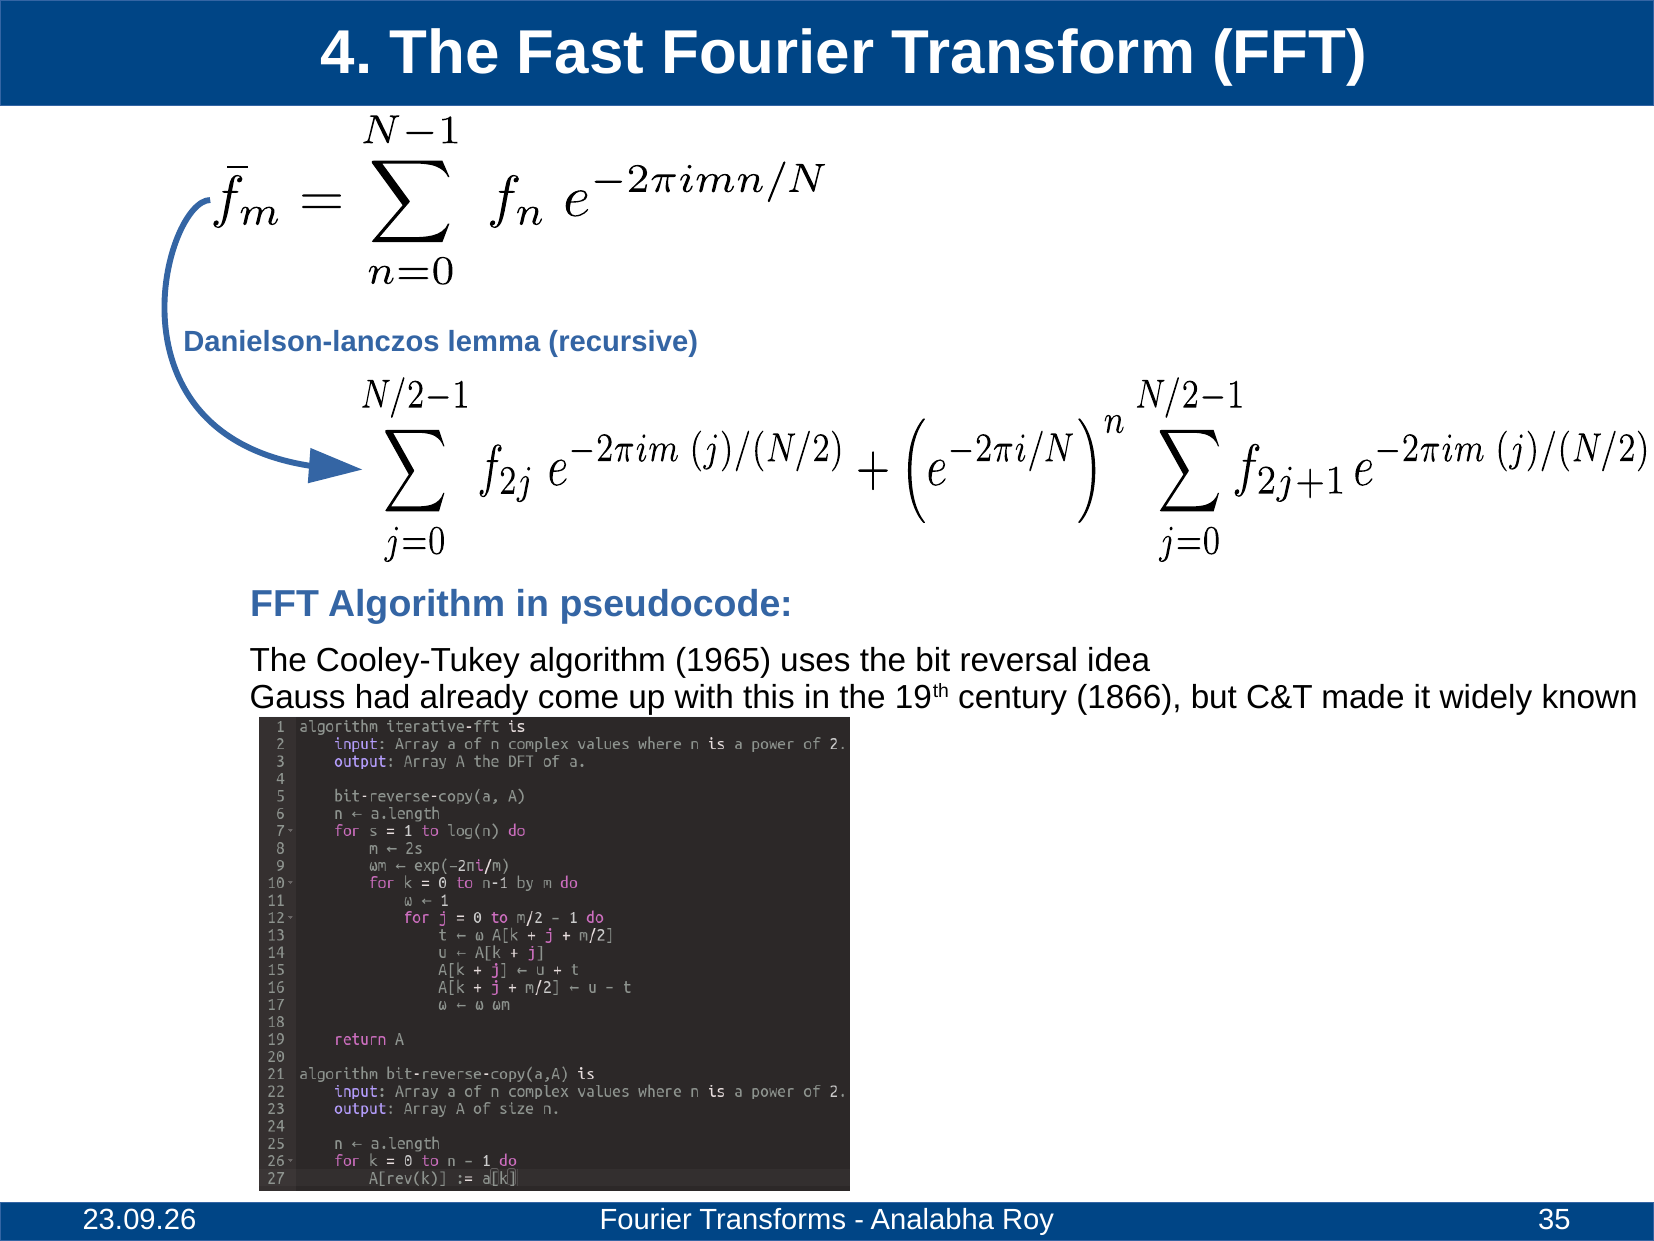

# 4. The Fast Fourier Transform (FFT)
Danielson-lanczos lemma (recursive)
FFT Algorithm in pseudocode:
The Cooley-Tukey algorithm (1965) uses the bit reversal idea
Gauss had already come up with this in the 19th century (1866), but C&T made it widely known
Your name here (insert->page number)
35